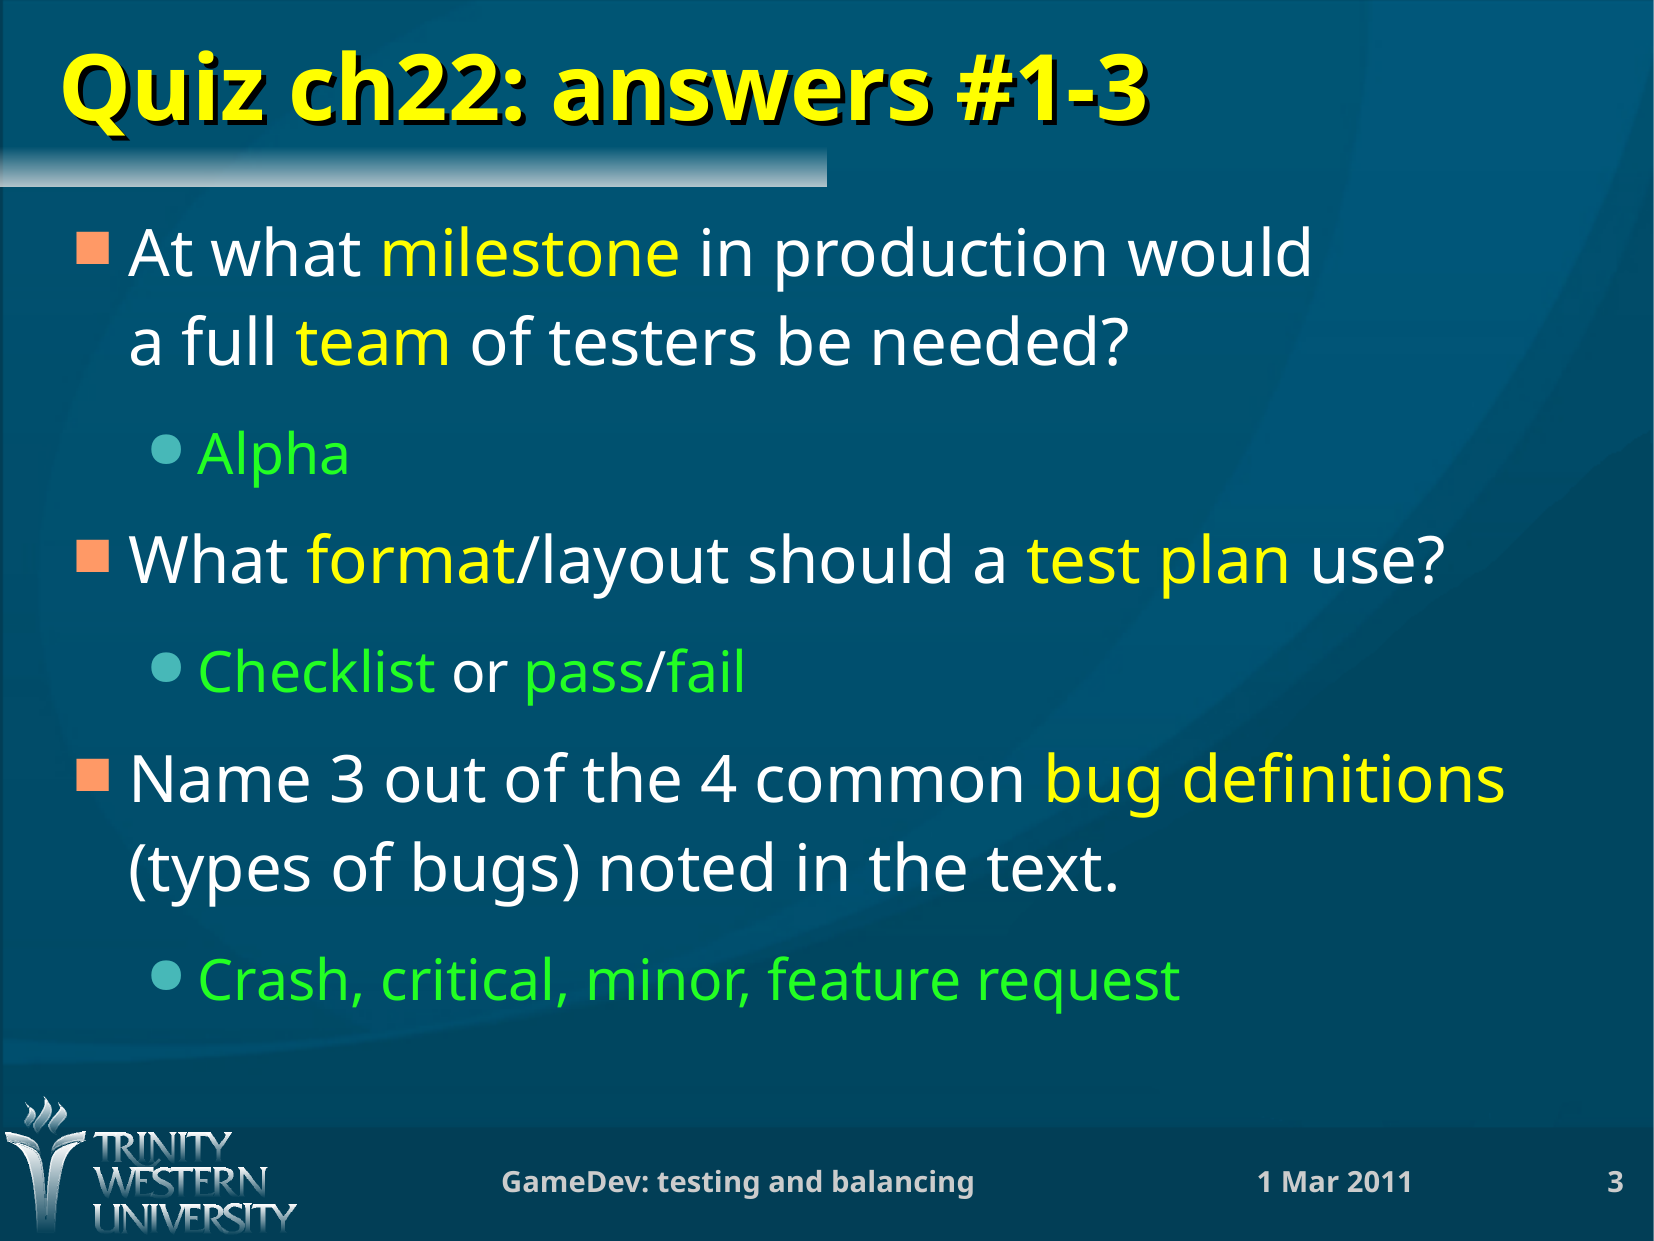

# Quiz ch22: answers #1-3
At what milestone in production would
a full team of testers be needed?
Alpha
What format/layout should a test plan use?
Checklist or pass/fail
Name 3 out of the 4 common bug definitions (types of bugs) noted in the text.
Crash, critical, minor, feature request
GameDev: testing and balancing
1 Mar 2011
3